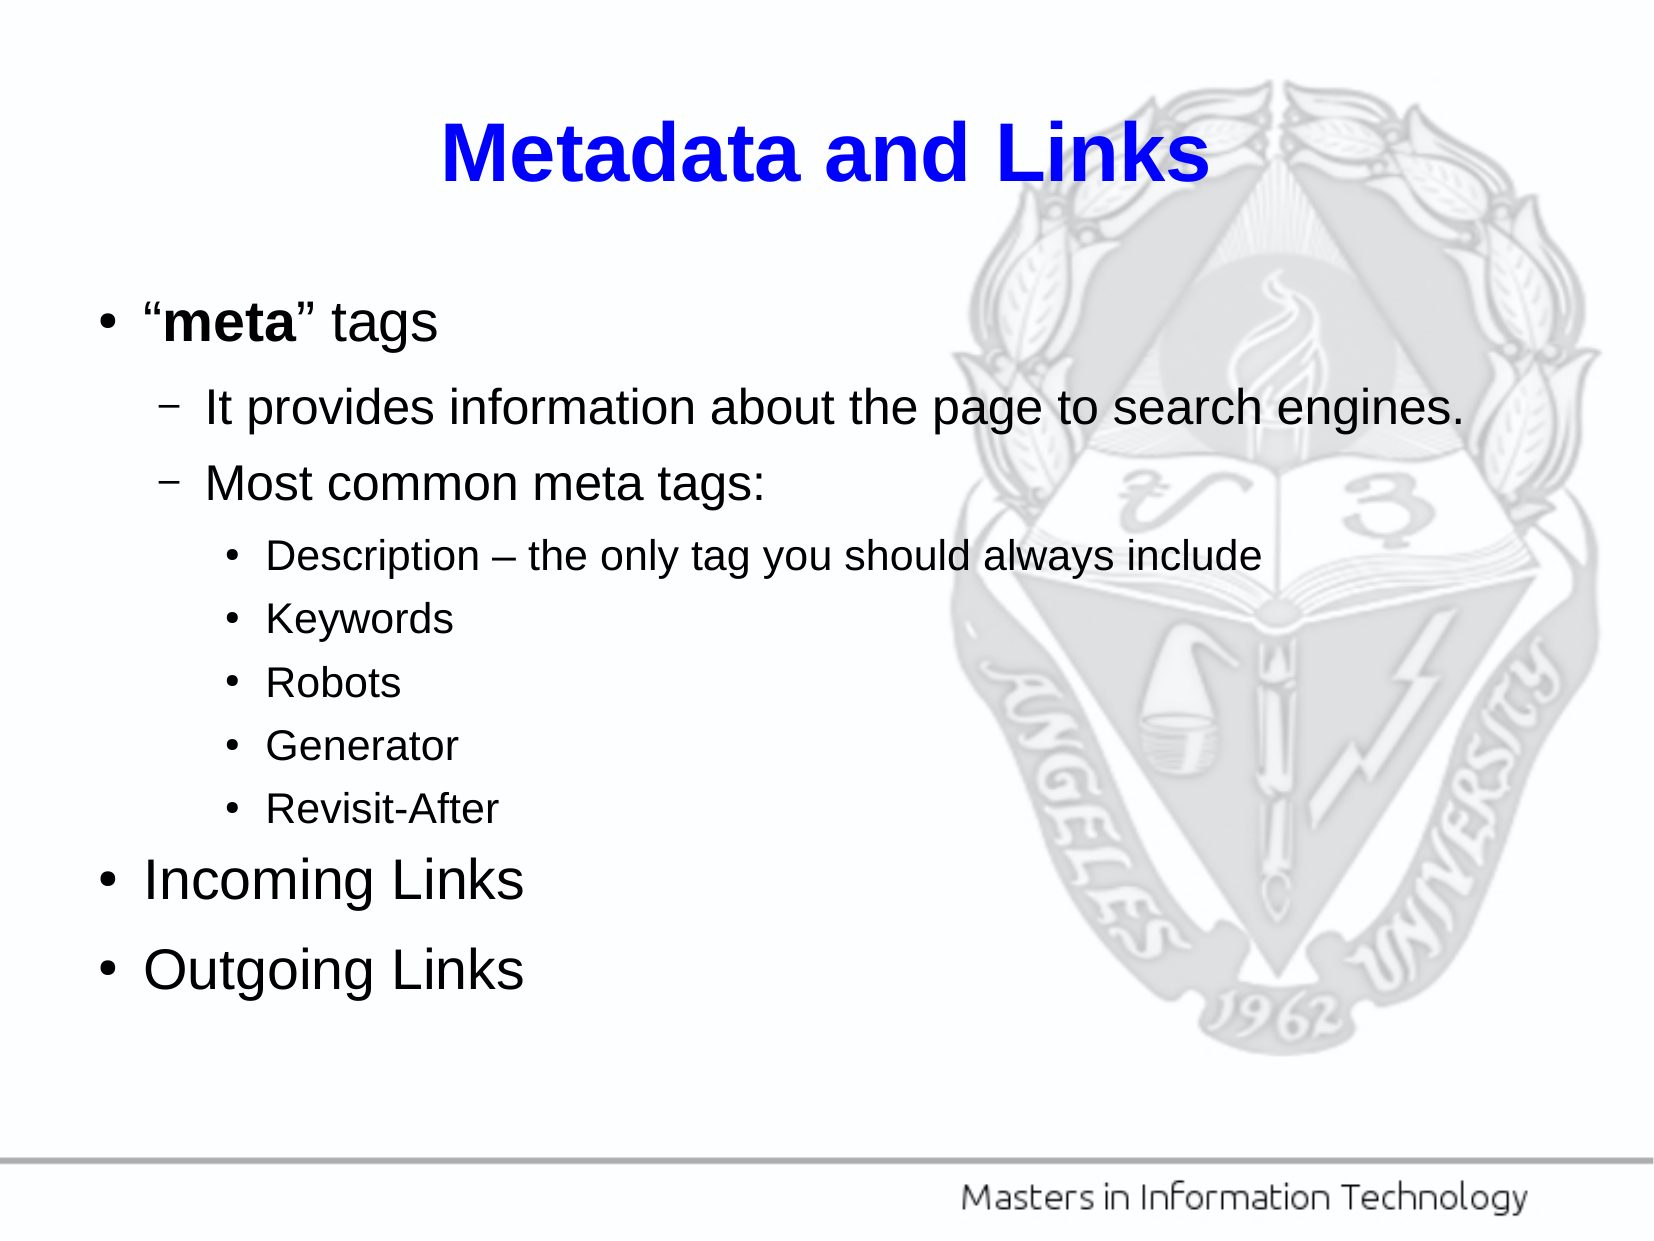

# Metadata and Links
“meta” tags
It provides information about the page to search engines.
Most common meta tags:
Description – the only tag you should always include
Keywords
Robots
Generator
Revisit-After
Incoming Links
Outgoing Links